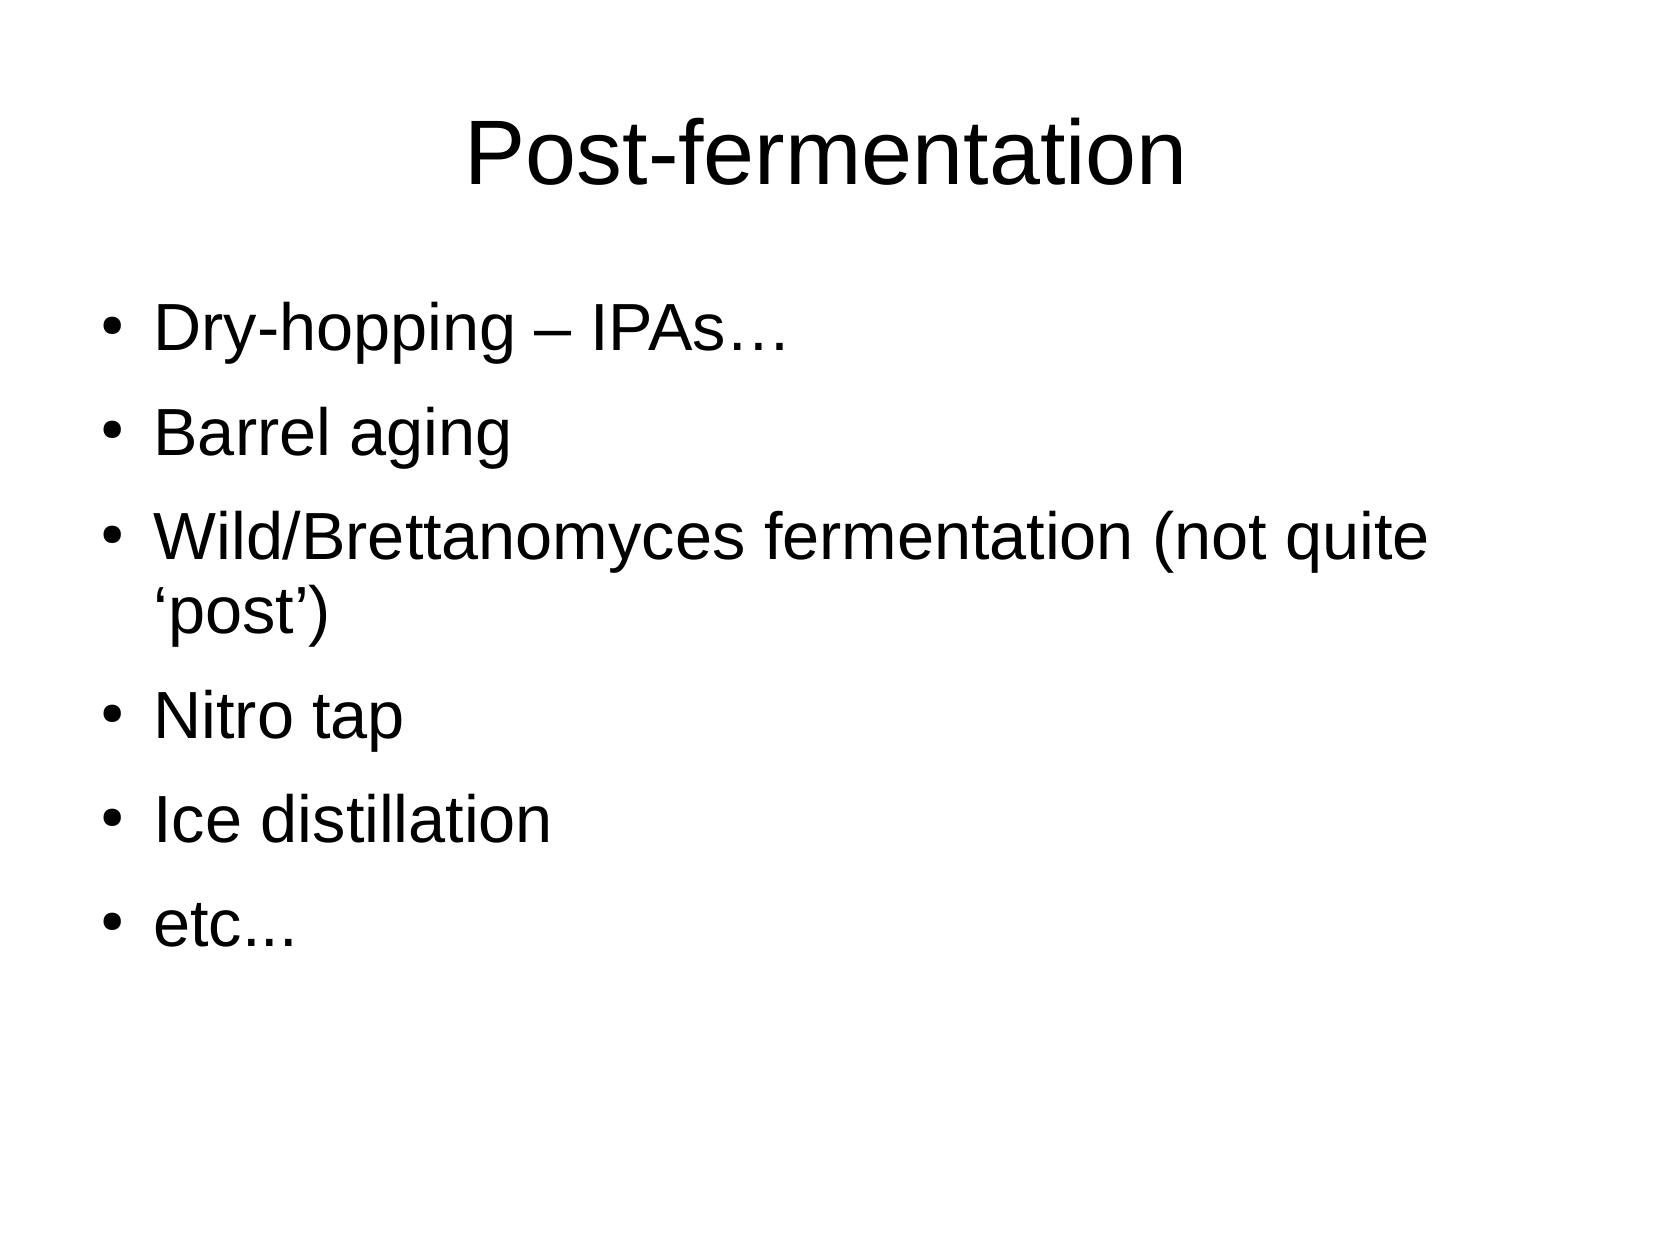

# Post-fermentation
Dry-hopping – IPAs…
Barrel aging
Wild/Brettanomyces fermentation (not quite ‘post’)
Nitro tap
Ice distillation
etc...